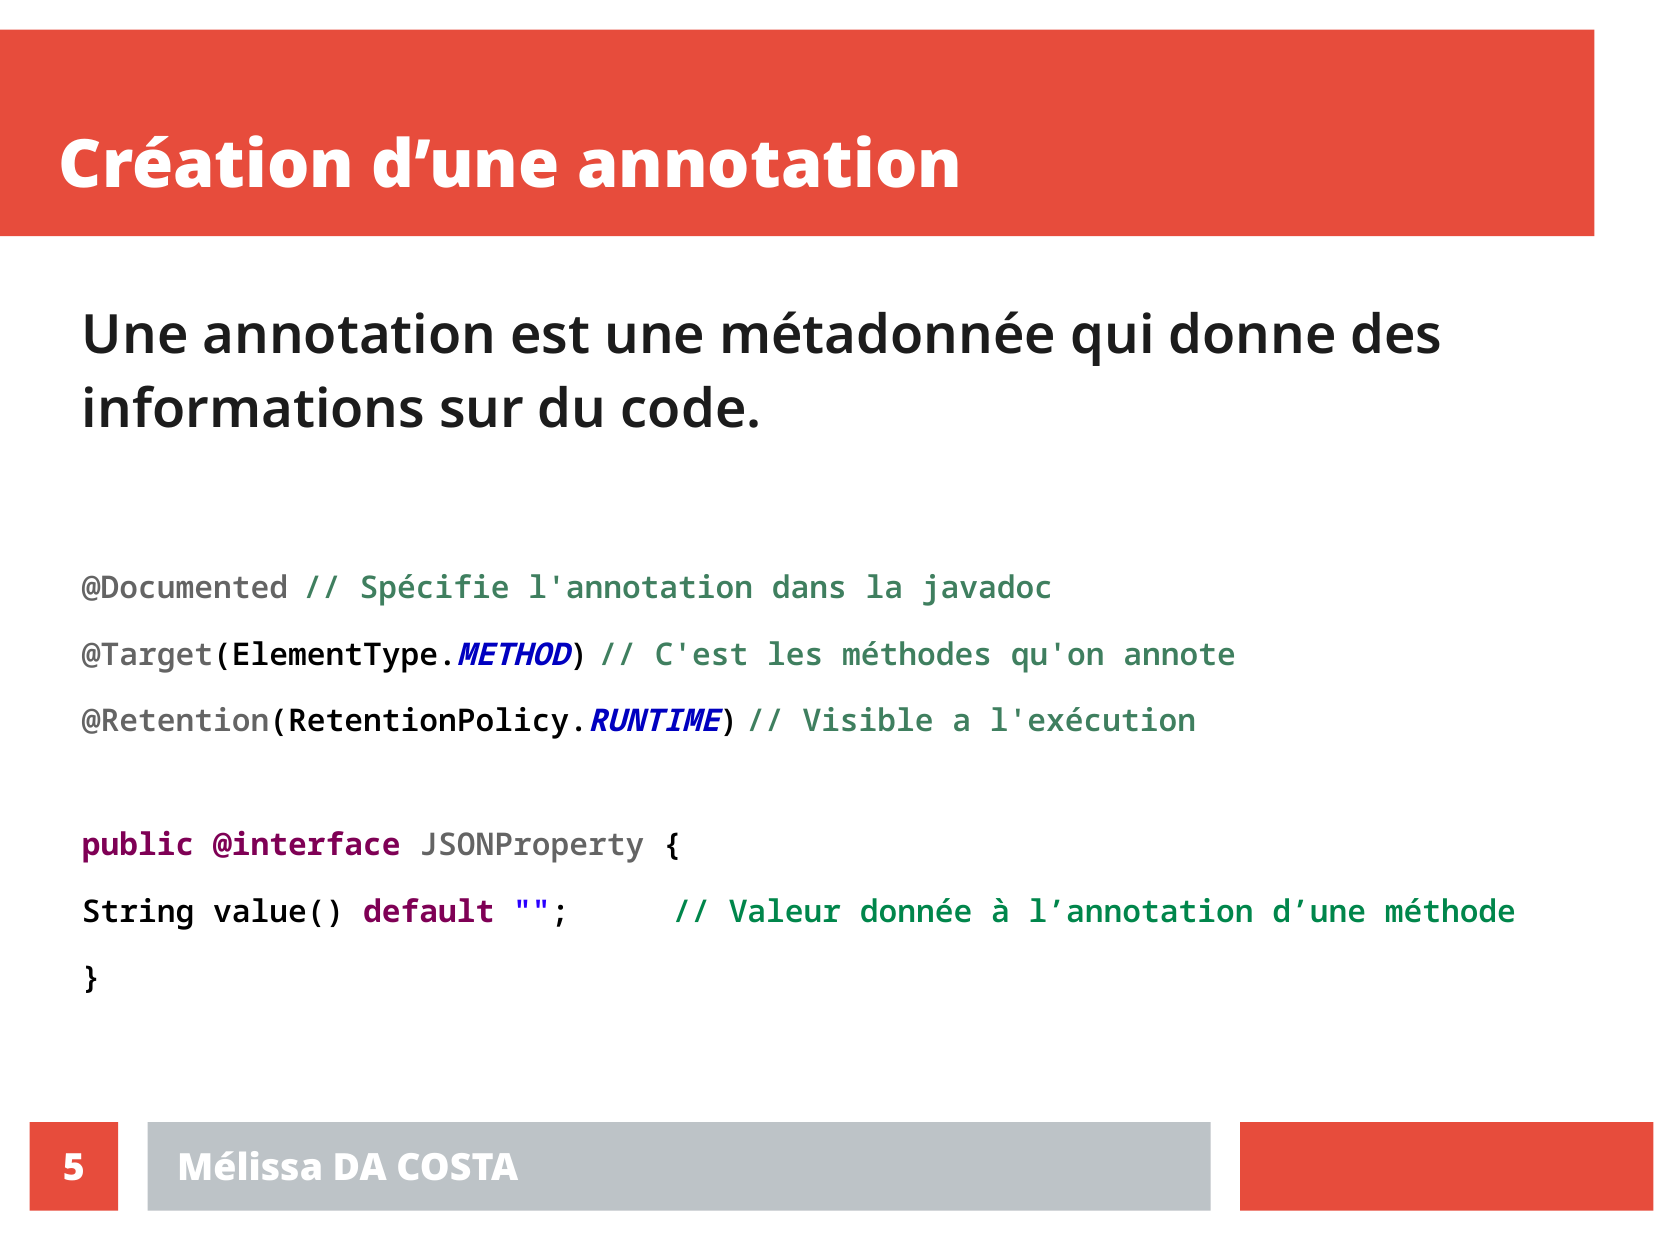

# Création d’une annotation
Une annotation est une métadonnée qui donne des informations sur du code.
@Documented	// Spécifie l'annotation dans la javadoc
@Target(ElementType.METHOD)	// C'est les méthodes qu'on annote
@Retention(RetentionPolicy.RUNTIME)	// Visible a l'exécution
public @interface JSONProperty {
String value() default "";		// Valeur donnée à l’annotation d’une méthode
}
5
Mélissa DA COSTA